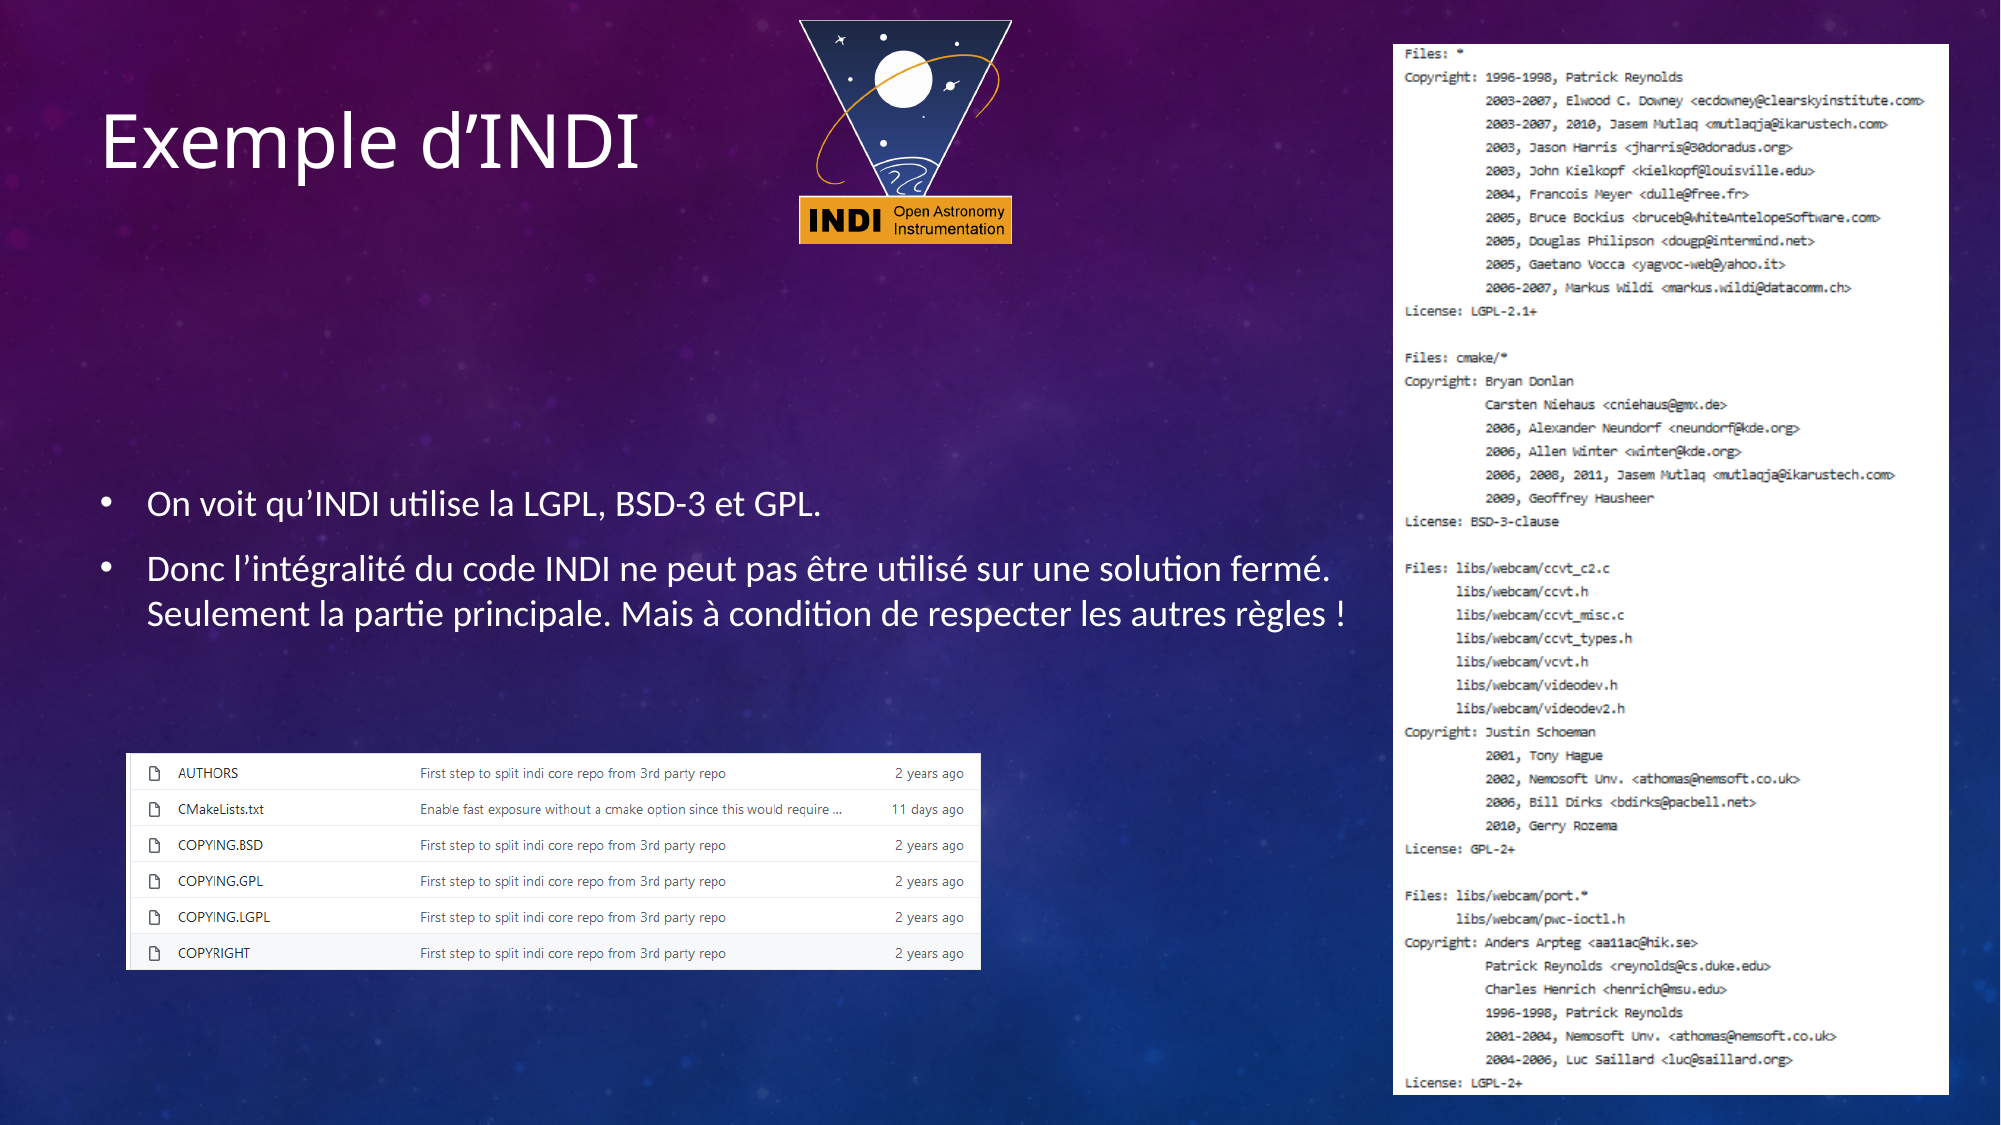

# Exemple d’INDI
On voit qu’INDI utilise la LGPL, BSD-3 et GPL.
Donc l’intégralité du code INDI ne peut pas être utilisé sur une solution fermé. Seulement la partie principale. Mais à condition de respecter les autres règles !